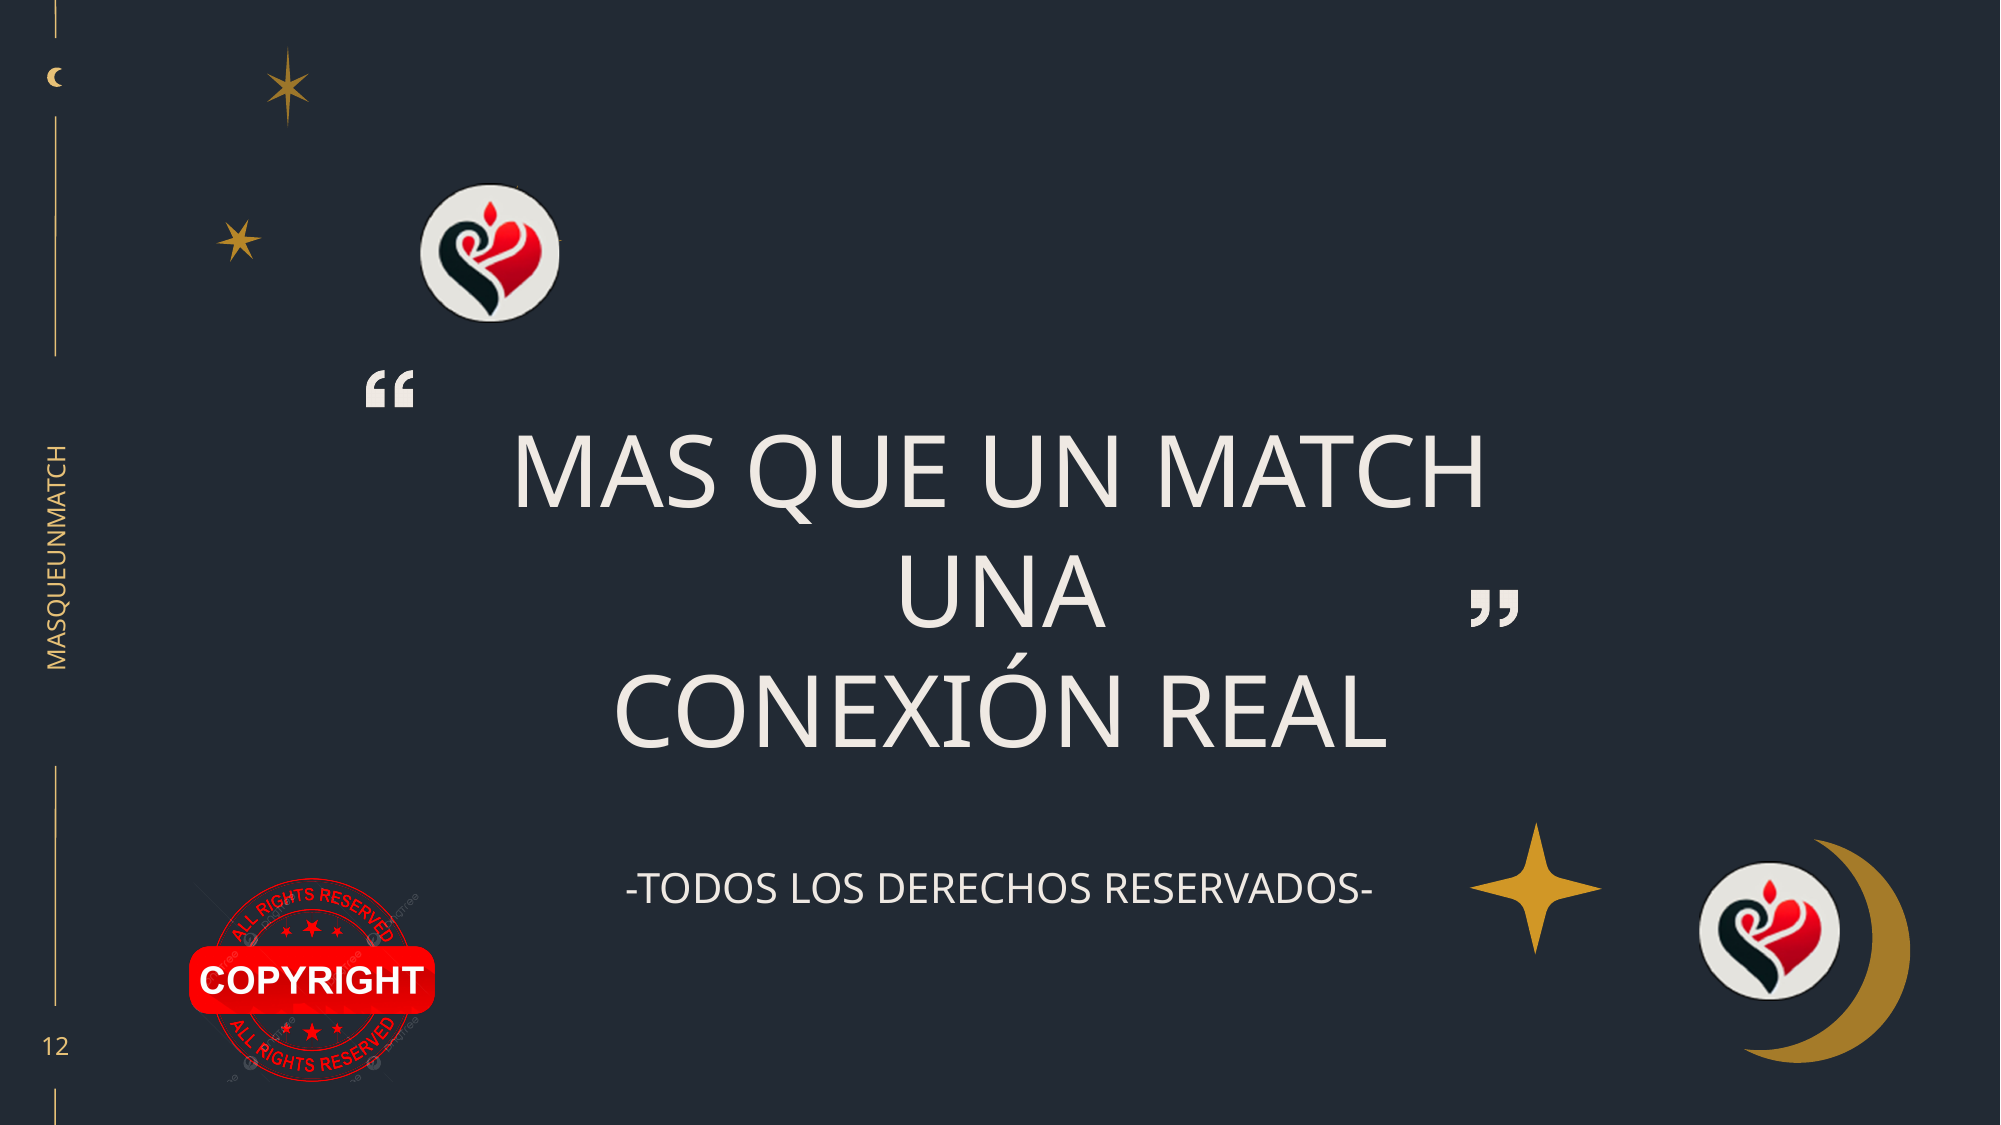

# MAS QUE UN MATCH UNA CONEXIÓN REAL
MASQUEUNMATCH
-TODOS LOS DERECHOS RESERVADOS-